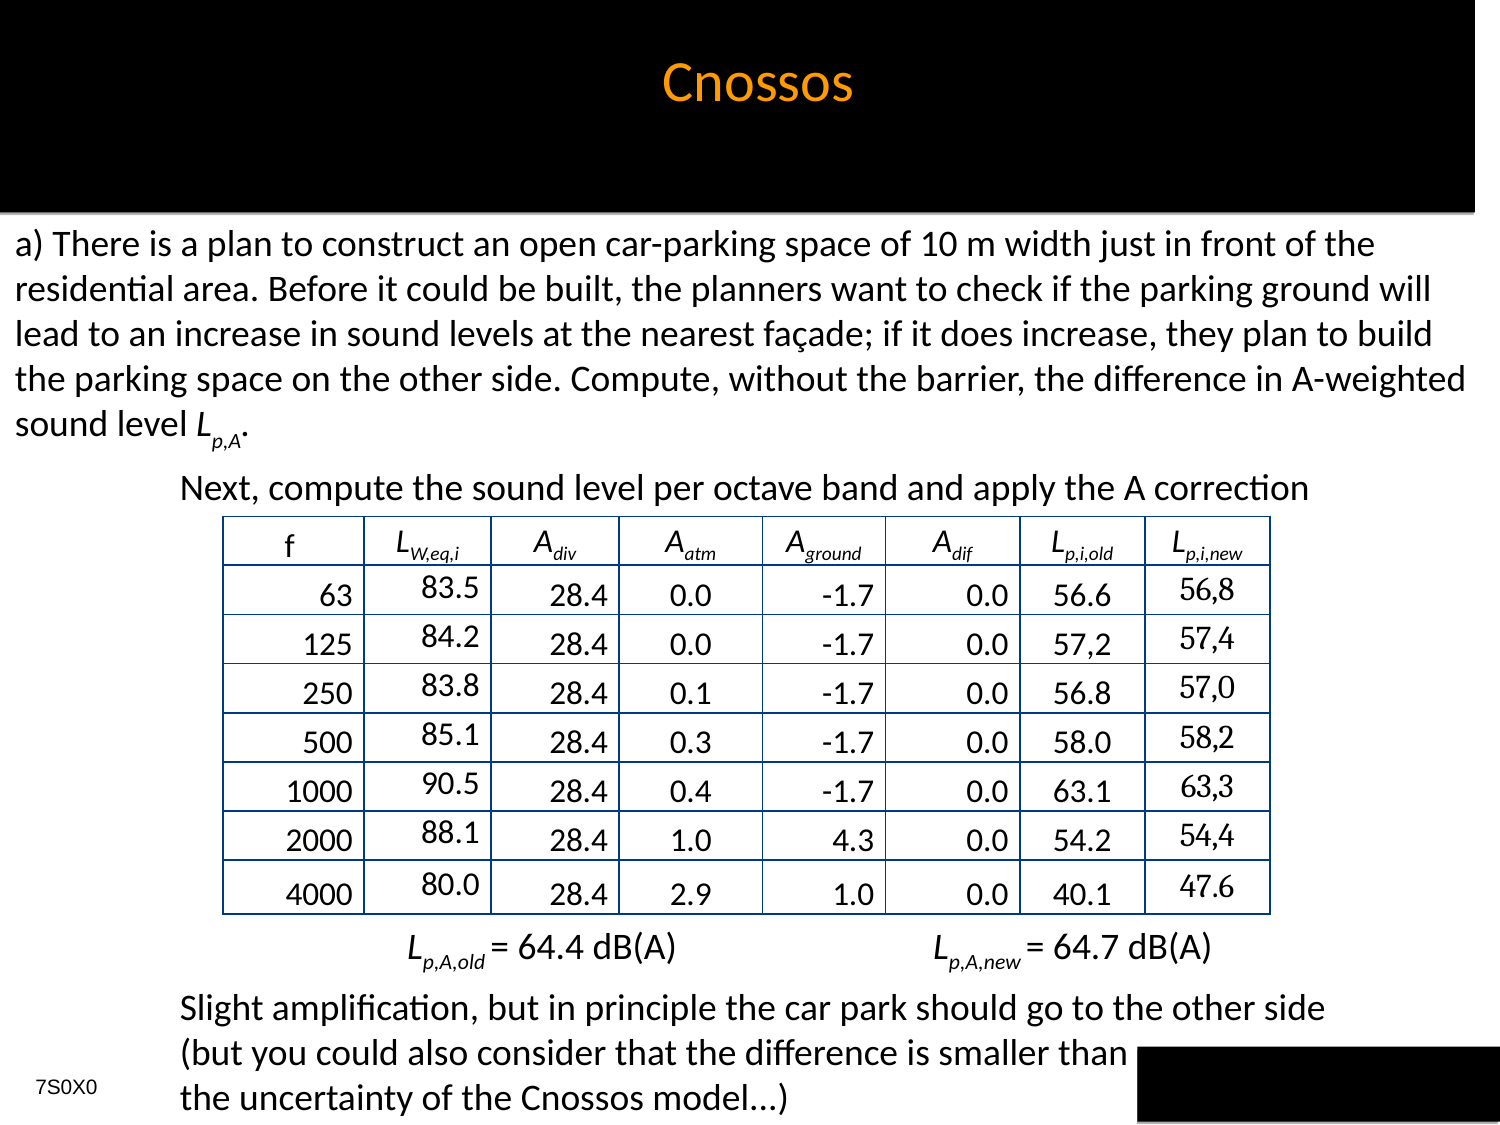

# Cnossos
a) There is a plan to construct an open car-parking space of 10 m width just in front of the residential area. Before it could be built, the planners want to check if the parking ground will lead to an increase in sound levels at the nearest façade; if it does increase, they plan to build the parking space on the other side. Compute, without the barrier, the difference in A-weighted sound level Lp,A.
Next, compute the sound level per octave band and apply the A correction
| f | LW,eq,i | Adiv | Aatm | Aground | Adif | Lp,i,old | Lp,i,new |
| --- | --- | --- | --- | --- | --- | --- | --- |
| 63 | 83.5 | 28.4 | 0.0 | -1.7 | 0.0 | 56.6 | 56,8 |
| 125 | 84.2 | 28.4 | 0.0 | -1.7 | 0.0 | 57,2 | 57,4 |
| 250 | 83.8 | 28.4 | 0.1 | -1.7 | 0.0 | 56.8 | 57,0 |
| 500 | 85.1 | 28.4 | 0.3 | -1.7 | 0.0 | 58.0 | 58,2 |
| 1000 | 90.5 | 28.4 | 0.4 | -1.7 | 0.0 | 63.1 | 63,3 |
| 2000 | 88.1 | 28.4 | 1.0 | 4.3 | 0.0 | 54.2 | 54,4 |
| 4000 | 80.0 | 28.4 | 2.9 | 1.0 | 0.0 | 40.1 | 47.6 |
Lp,A,old = 64.4 dB(A)
Lp,A,new = 64.7 dB(A)
Slight amplification, but in principle the car park should go to the other side
(but you could also consider that the difference is smaller than
the uncertainty of the Cnossos model...)
7S0X0
2017/02/09
PAGE